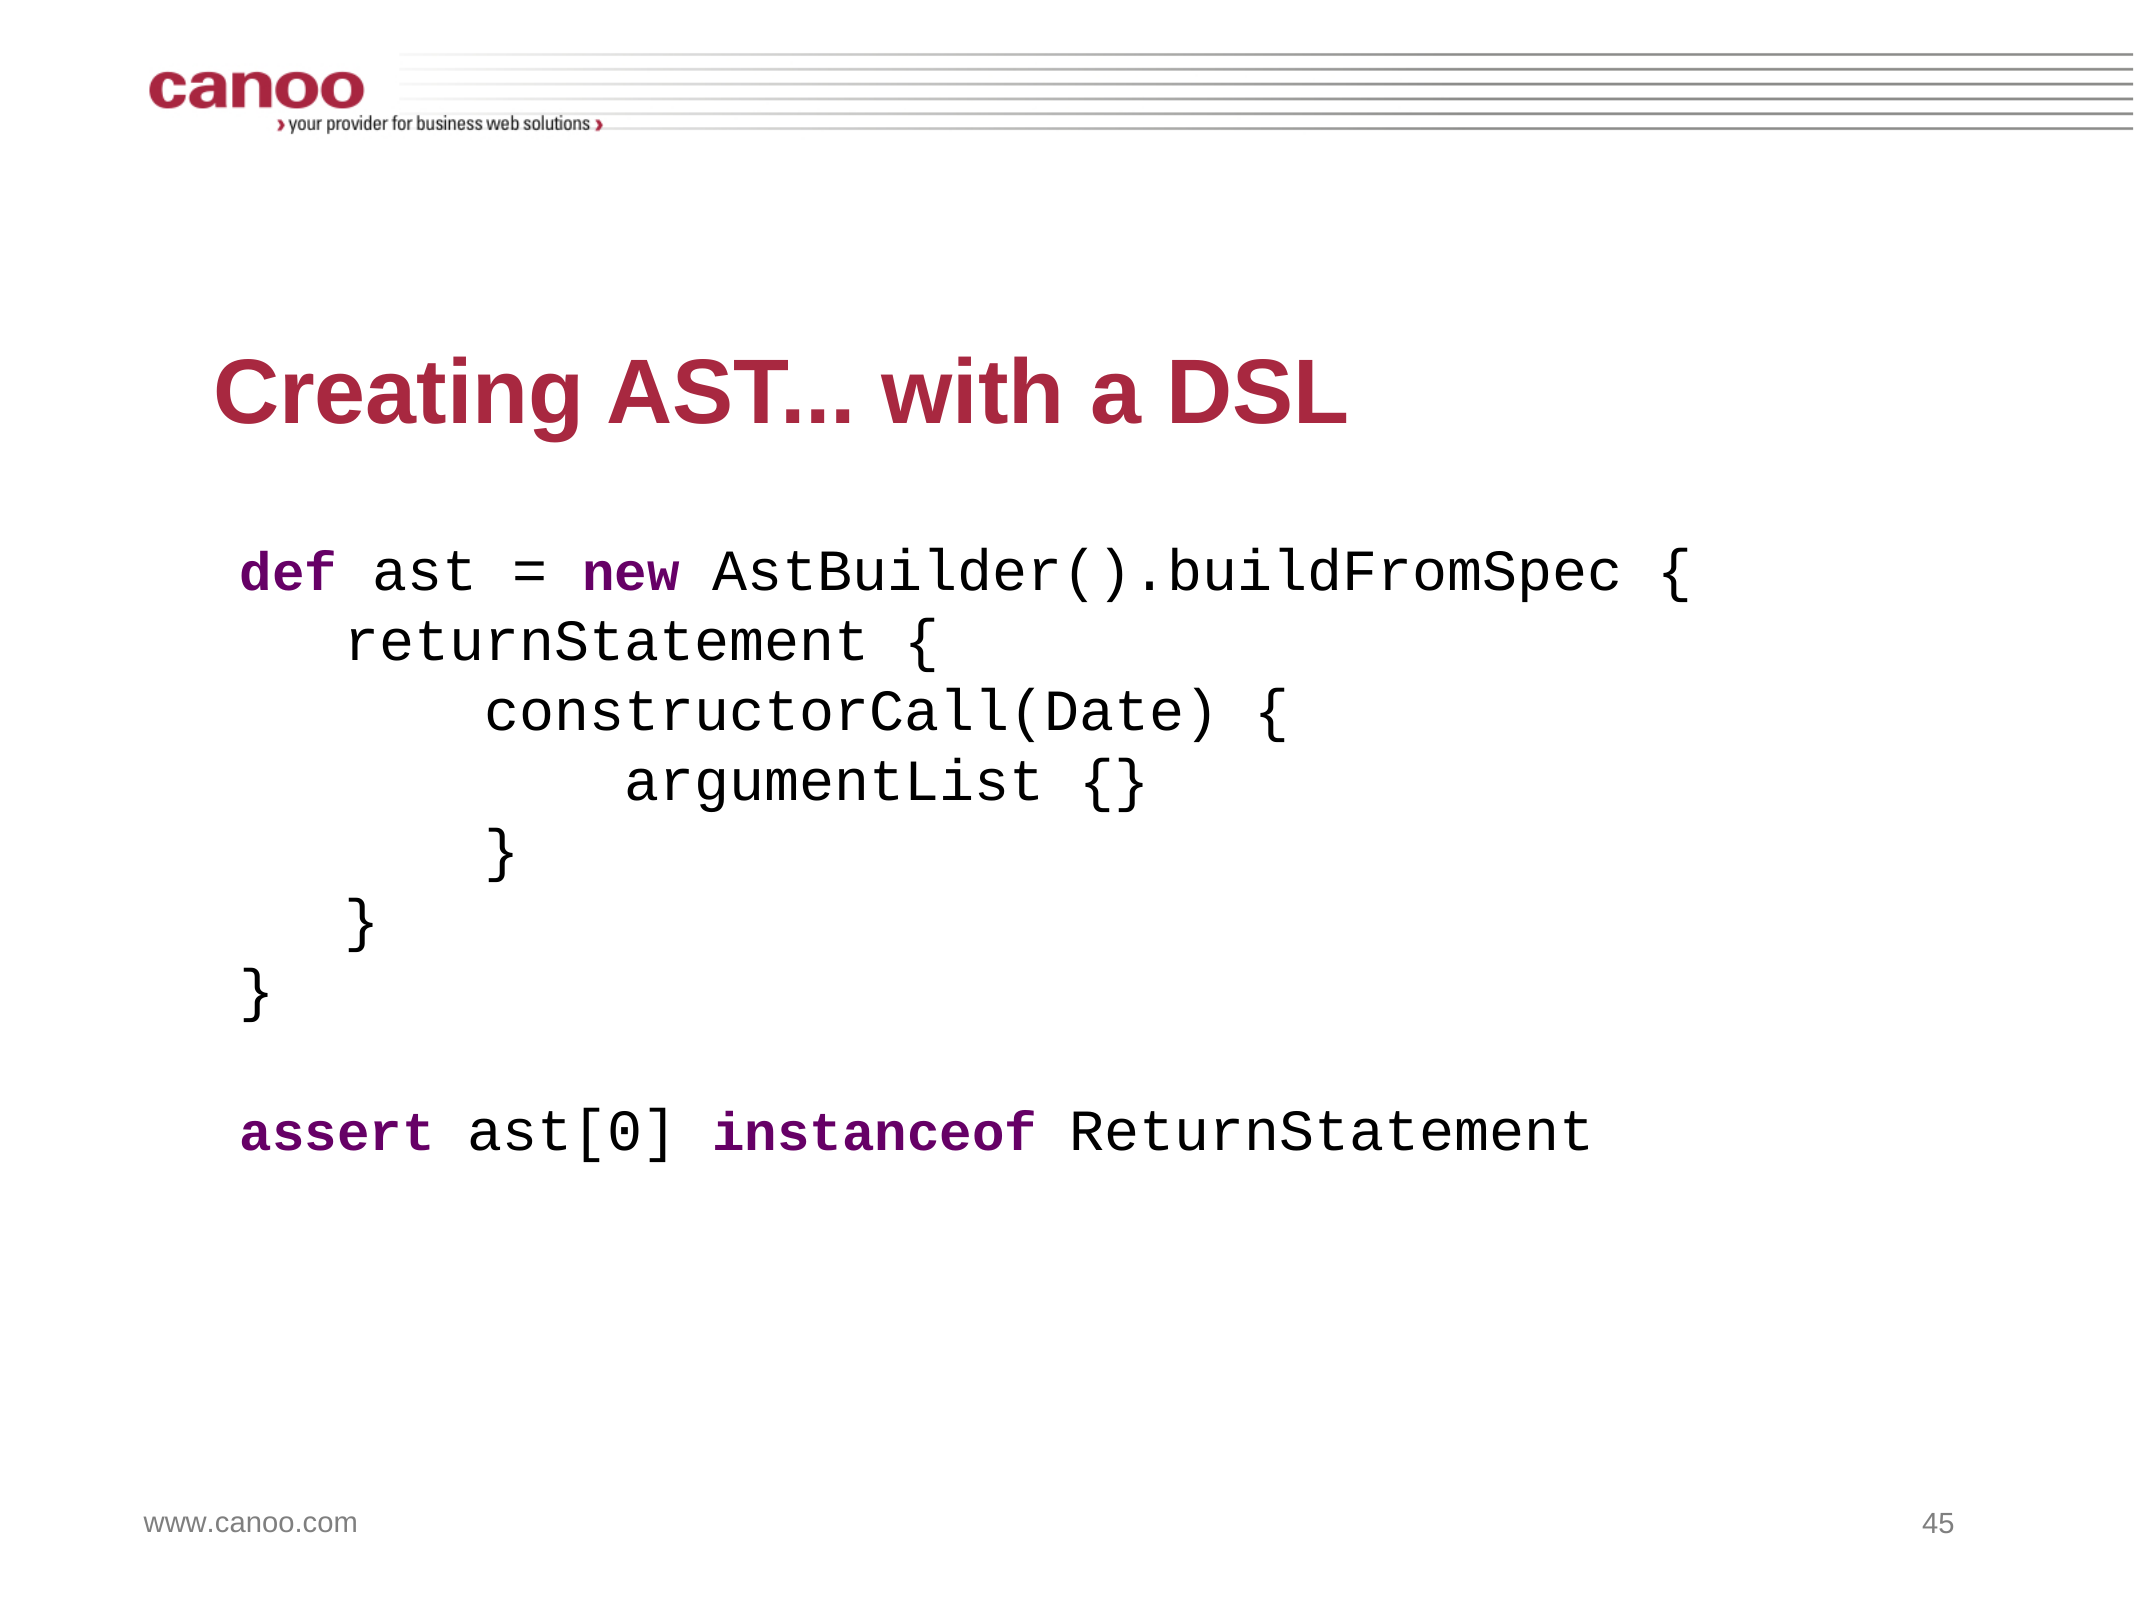

# Creating AST... with a DSL
def ast = new AstBuilder().buildFromSpec {
 returnStatement {
 constructorCall(Date) {
 argumentList {}
 }
 }
}
assert ast[0] instanceof ReturnStatement